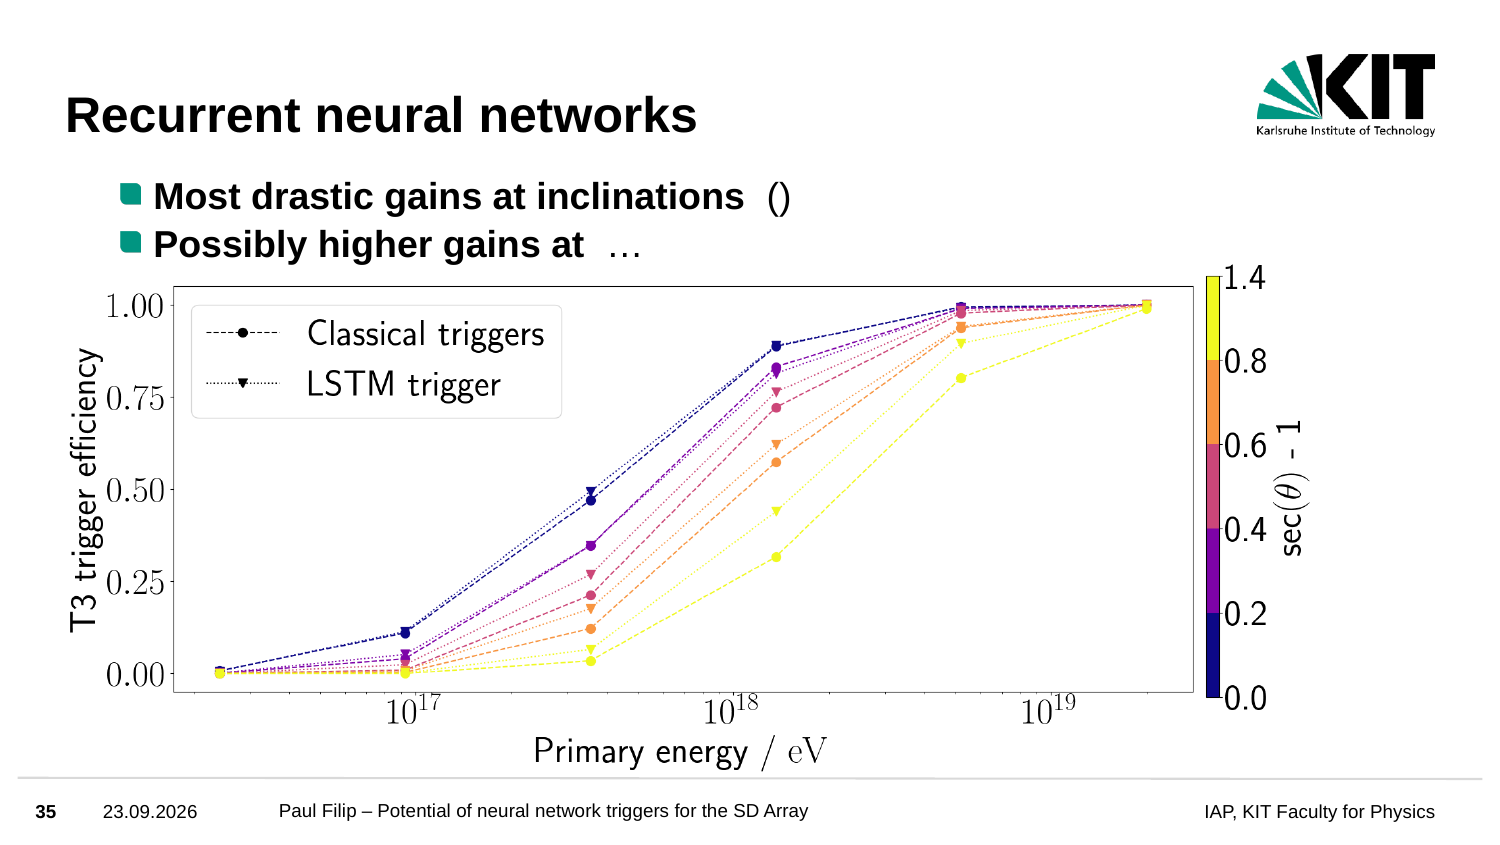

# Recurrent neural networks
Most drastic gains at inclinations ()
Possibly higher gains at …
35